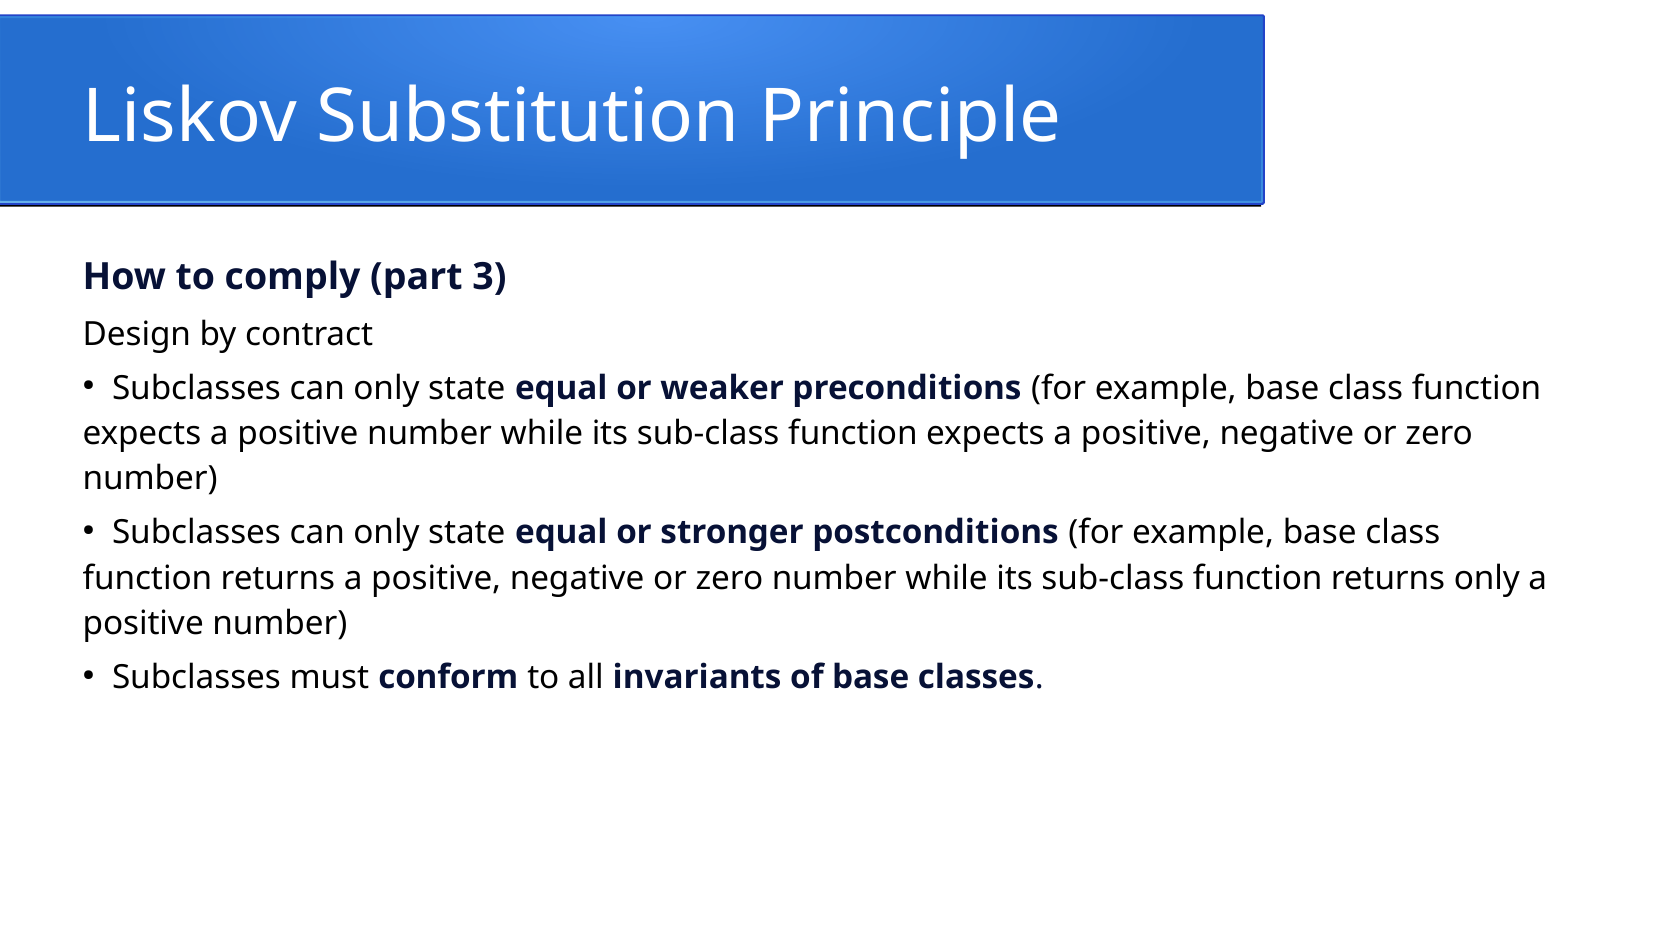

# Liskov Substitution Principle
How to comply (part 3)
Design by contract
 Subclasses can only state equal or weaker preconditions (for example, base class function expects a positive number while its sub-class function expects a positive, negative or zero number)
 Subclasses can only state equal or stronger postconditions (for example, base class function returns a positive, negative or zero number while its sub-class function returns only a positive number)
 Subclasses must conform to all invariants of base classes.